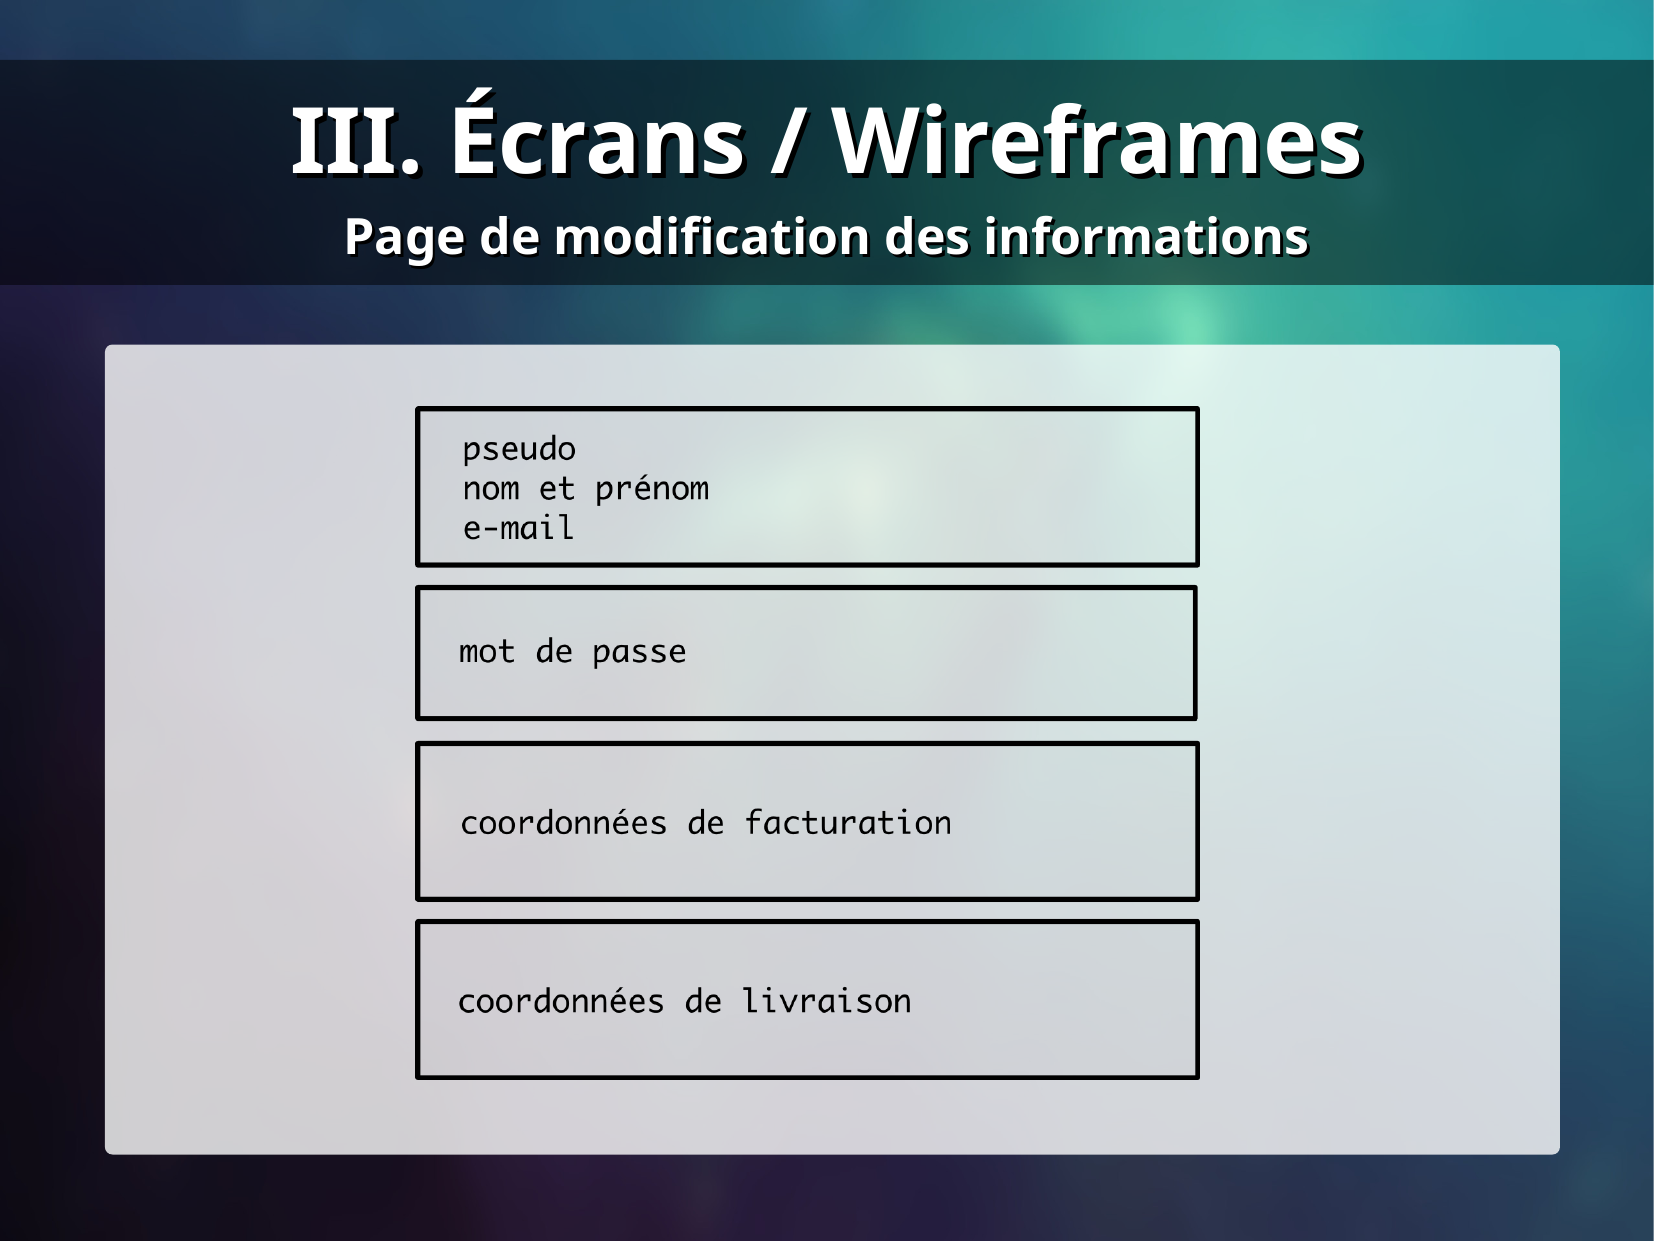

# III. Écrans / Wireframes Page de modification des informations